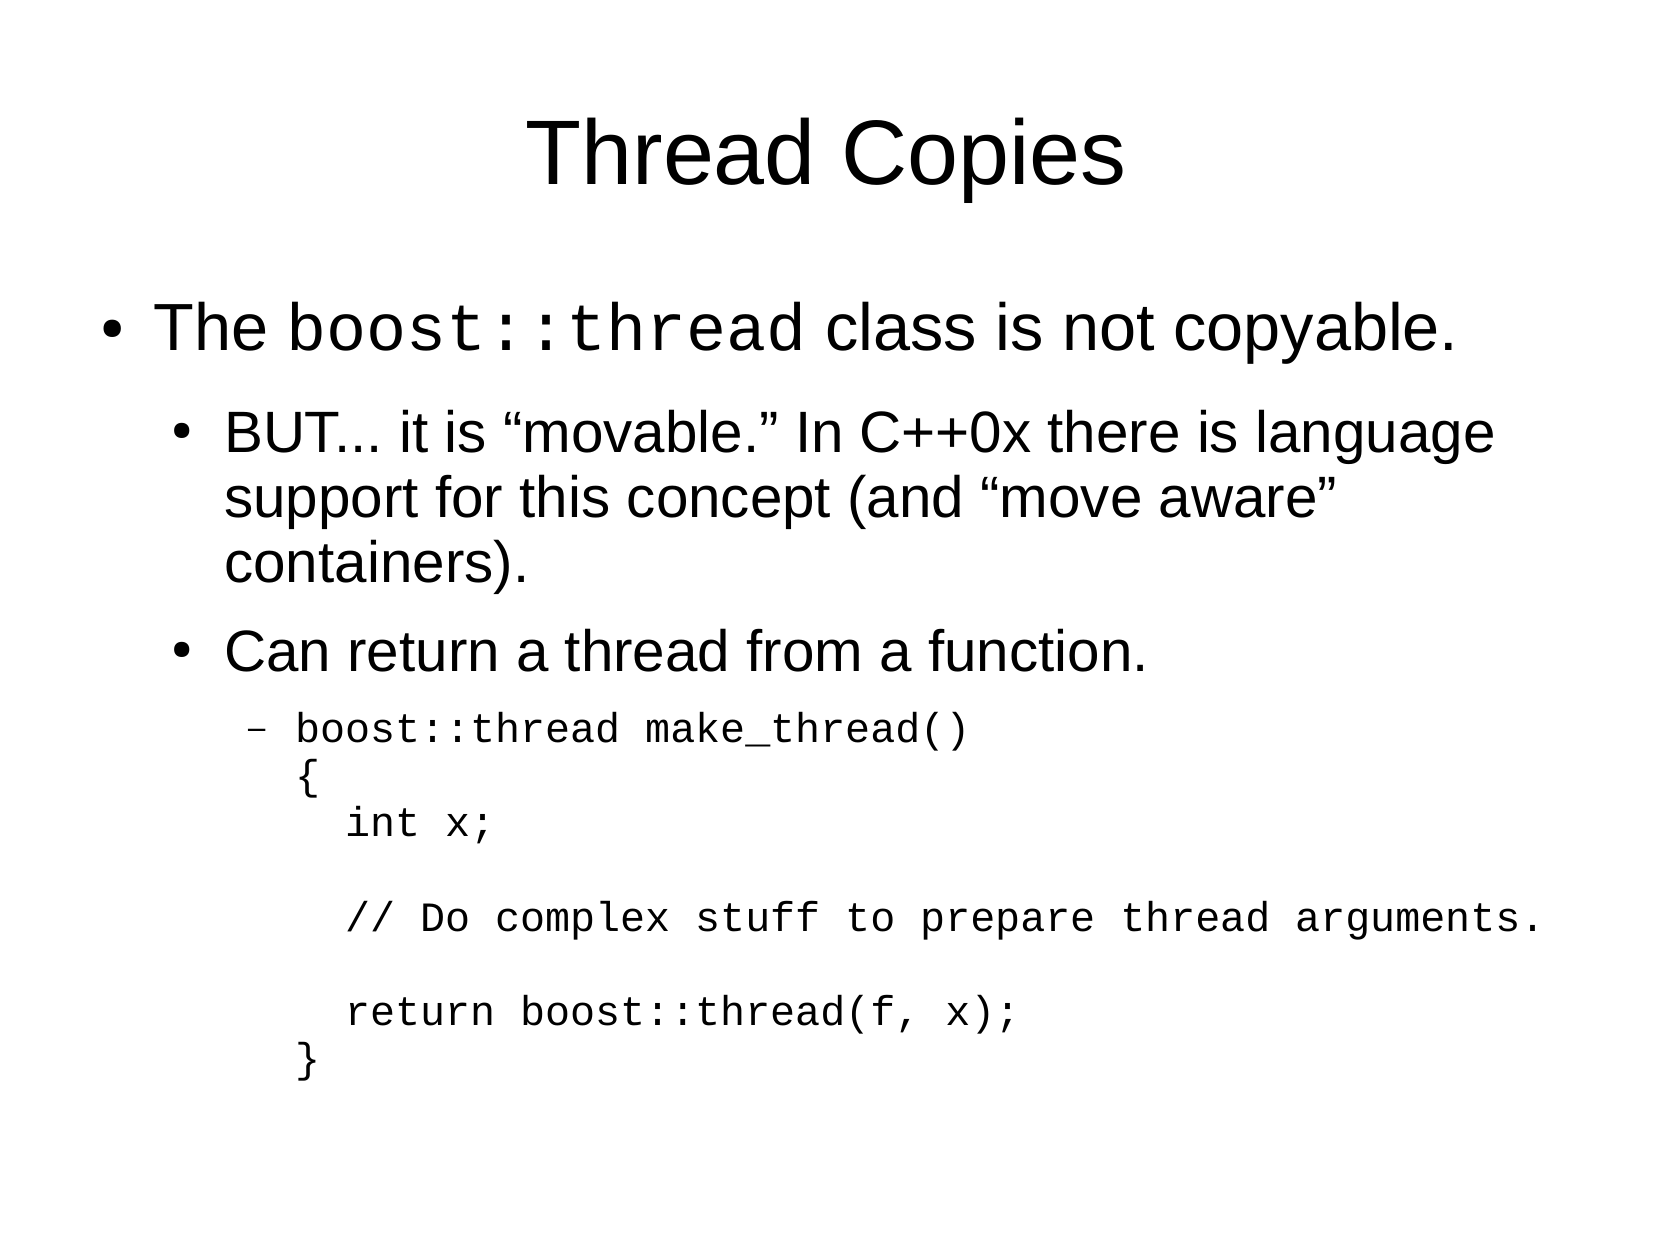

# Thread Copies
The boost::thread class is not copyable.
BUT... it is “movable.” In C++0x there is language support for this concept (and “move aware” containers).
Can return a thread from a function.
boost::thread make_thread()
{
 int x;
 // Do complex stuff to prepare thread arguments.
 return boost::thread(f, x);
}